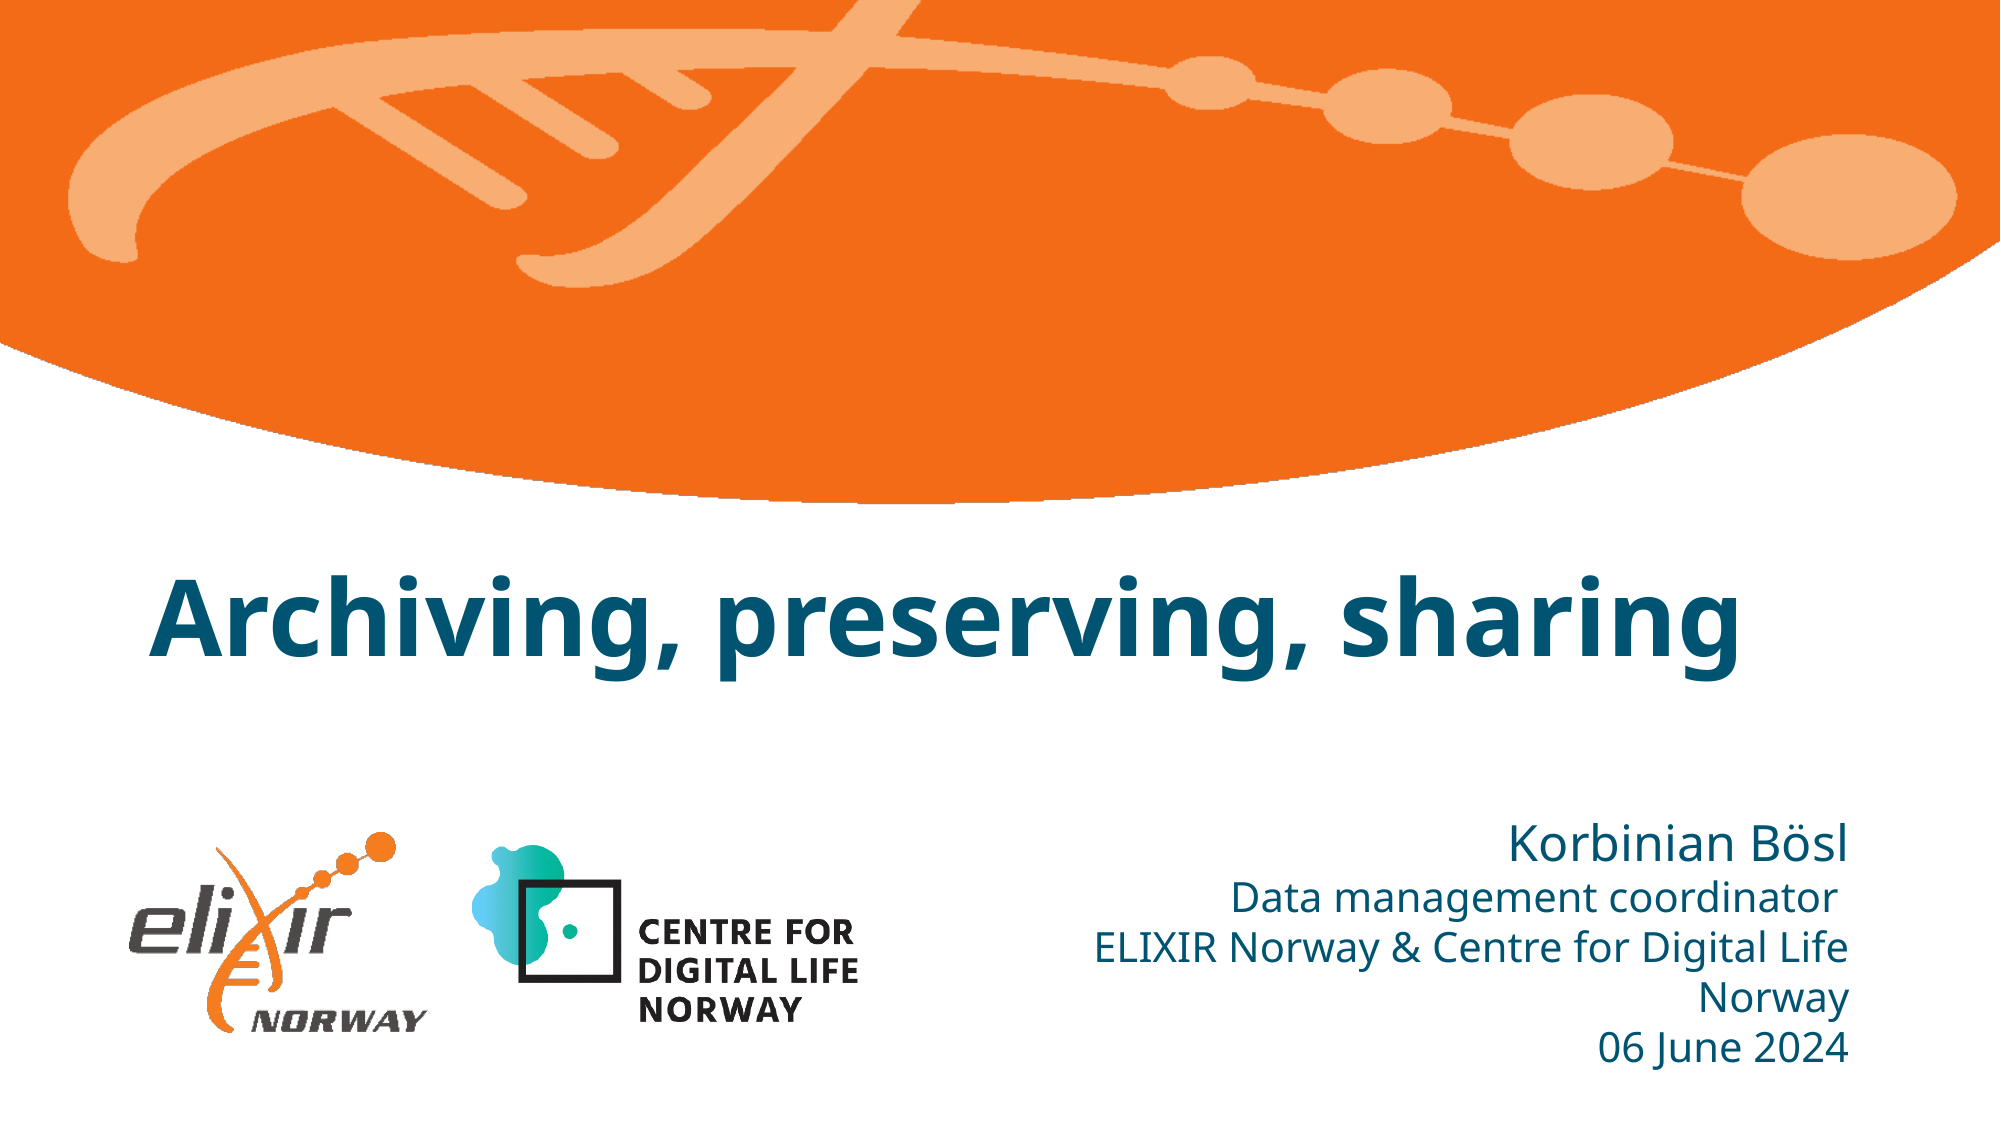

Archiving, preserving, sharing
Korbinian Bösl
Data management coordinator
ELIXIR Norway & Centre for Digital Life Norway
06 June 2024